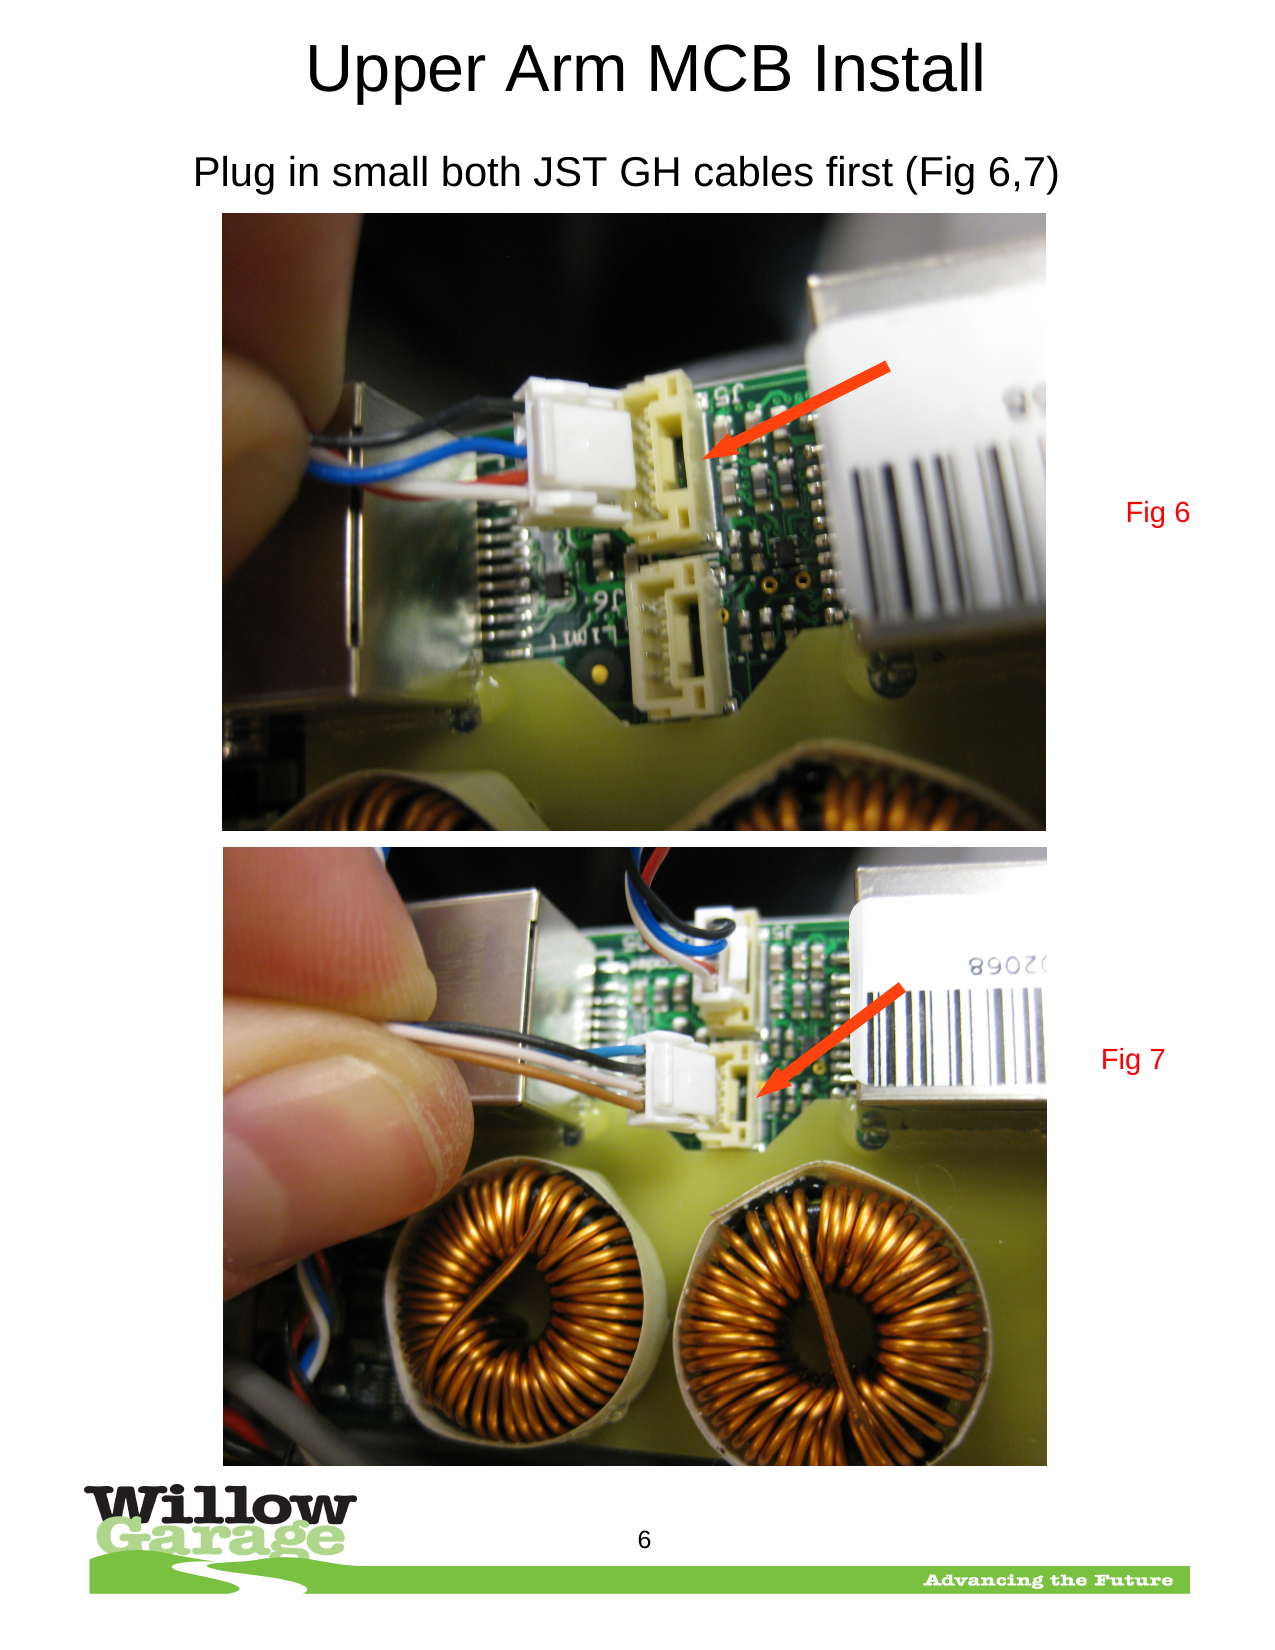

# Upper Arm MCB Install
Plug in small both JST GH cables first (Fig 6,7)
Fig 6
Fig 7
6